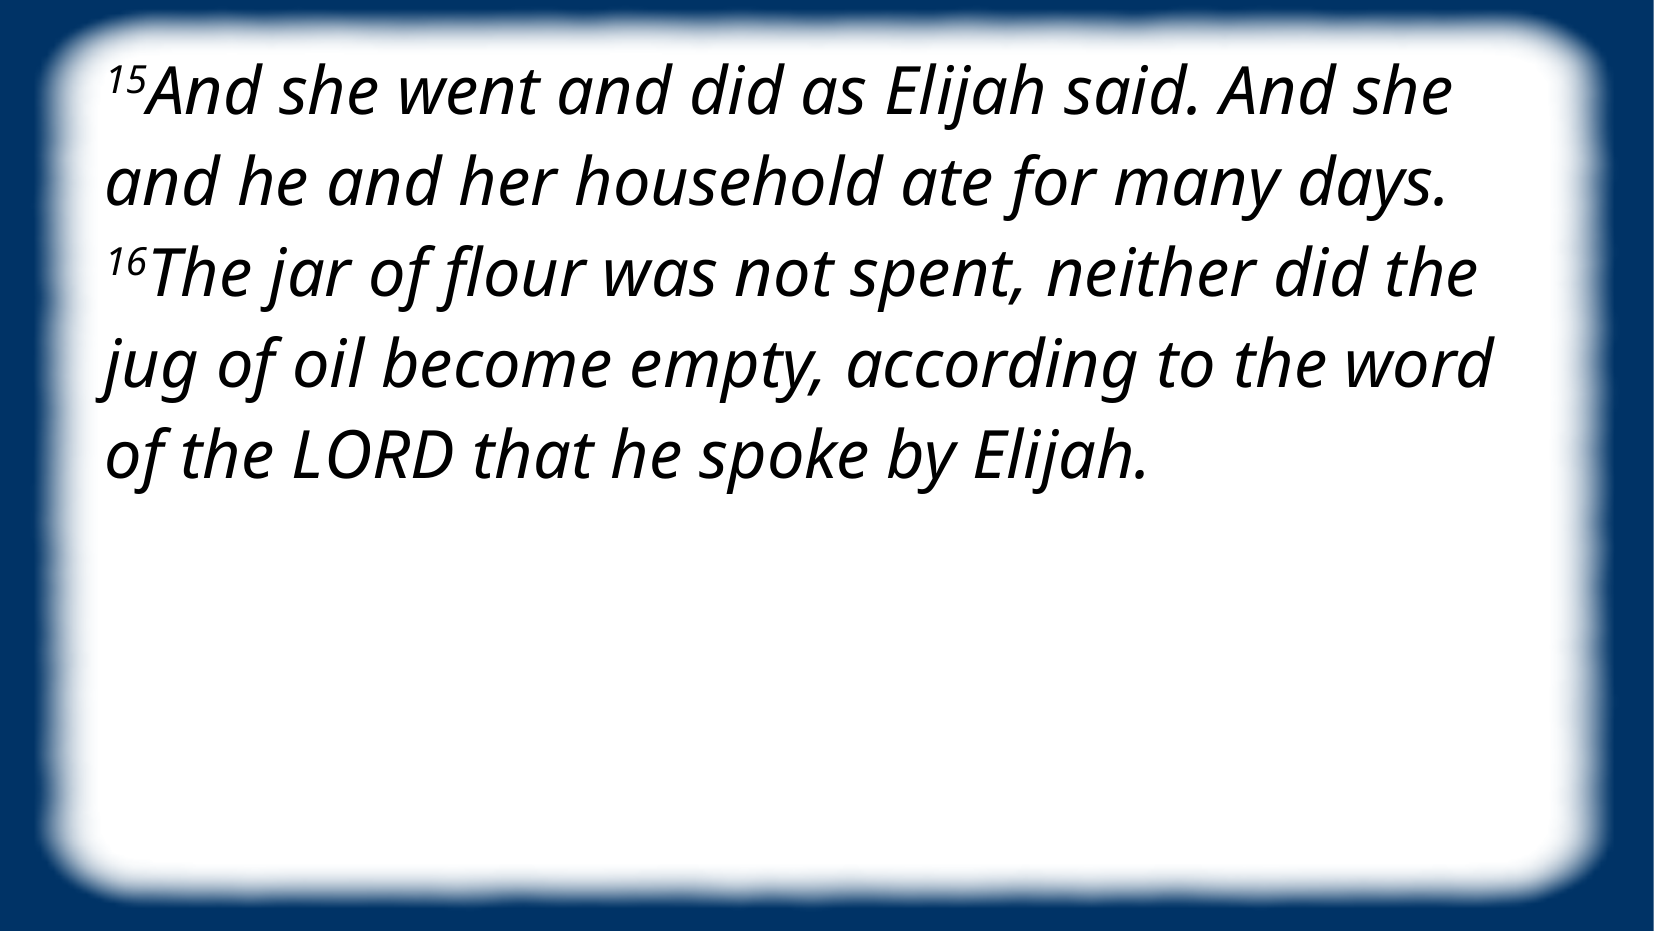

15And she went and did as Elijah said. And she and he and her household ate for many days. 16The jar of flour was not spent, neither did the jug of oil become empty, according to the word of the LORD that he spoke by Elijah.